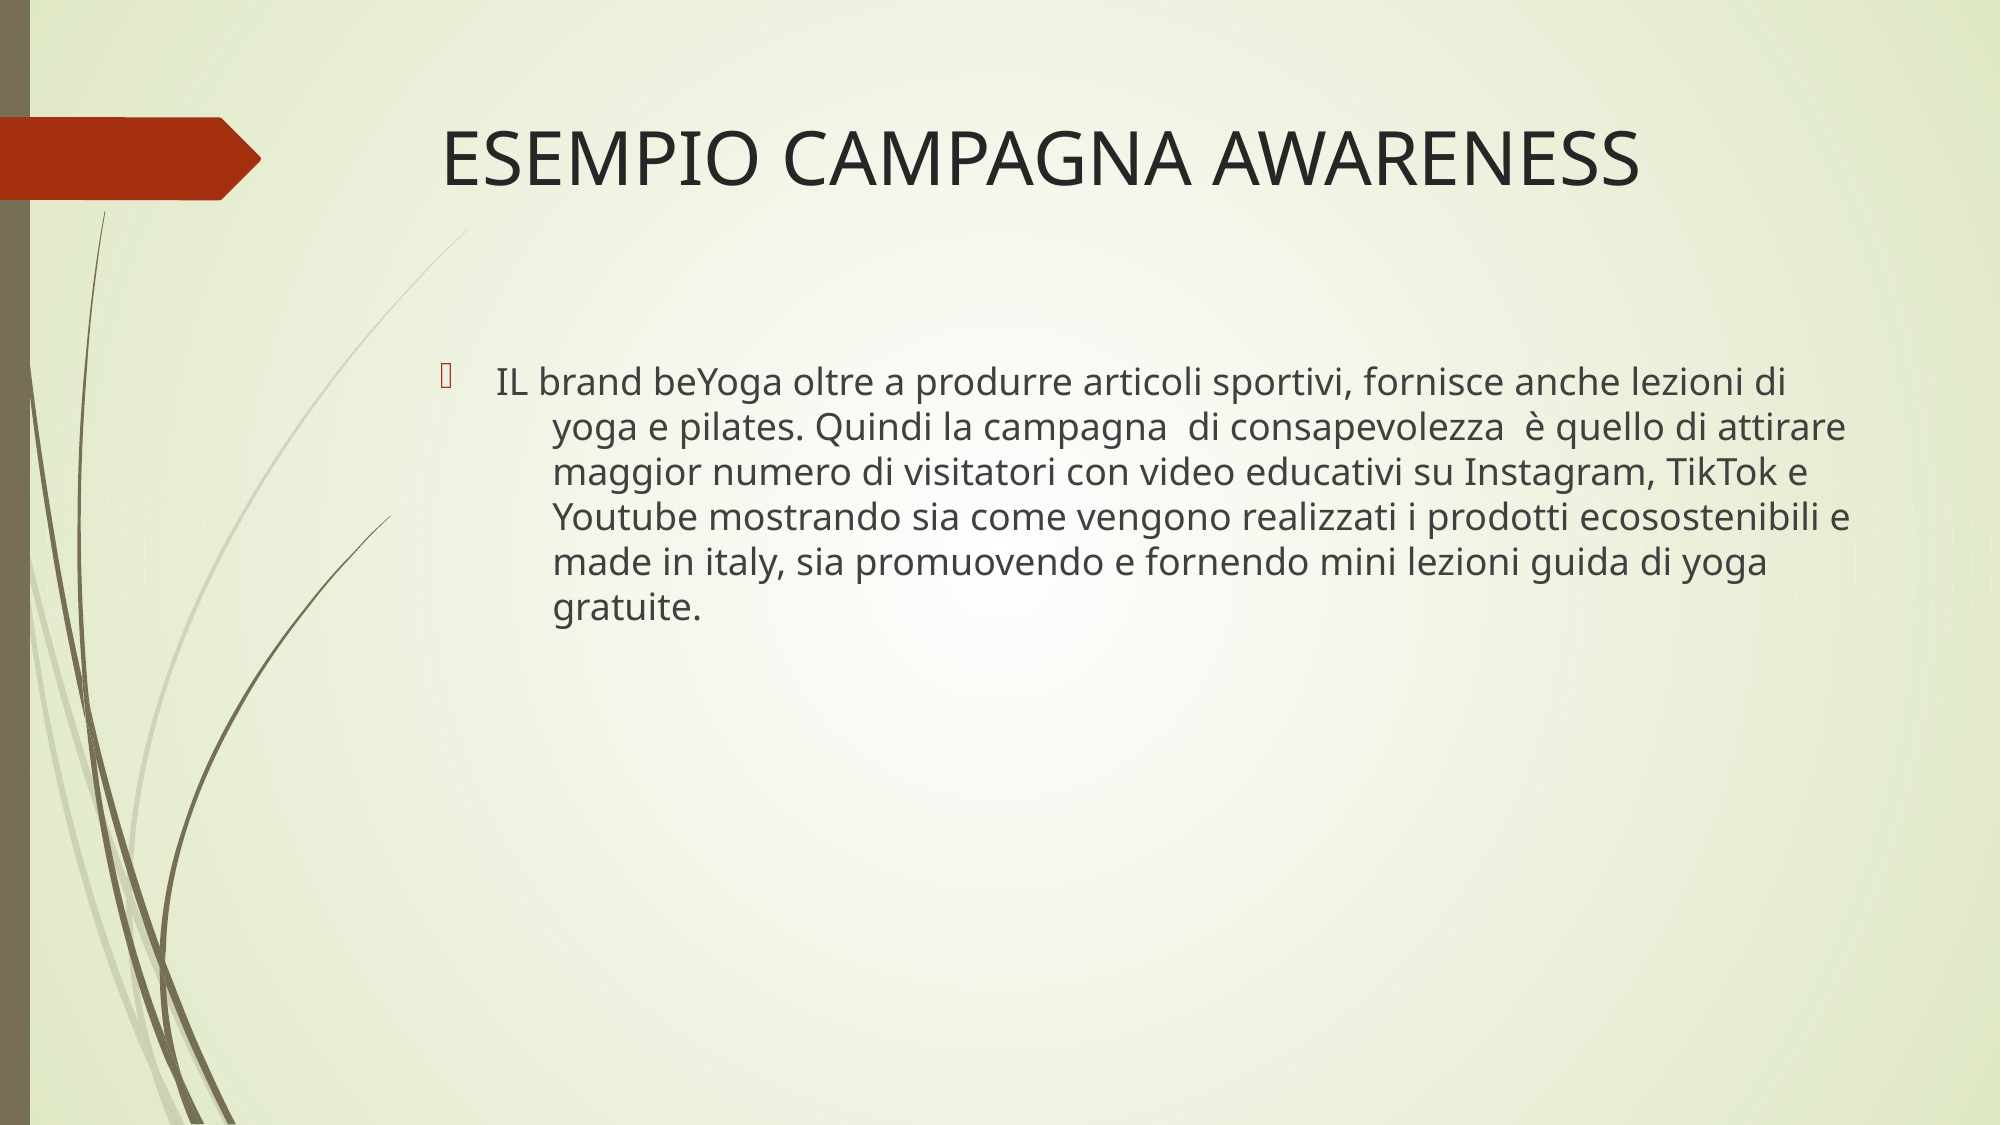

# ESEMPIO CAMPAGNA AWARENESS
IL brand beYoga oltre a produrre articoli sportivi, fornisce anche lezioni di yoga e pilates. Quindi la campagna di consapevolezza è quello di attirare maggior numero di visitatori con video educativi su Instagram, TikTok e Youtube mostrando sia come vengono realizzati i prodotti ecosostenibili e made in italy, sia promuovendo e fornendo mini lezioni guida di yoga gratuite.